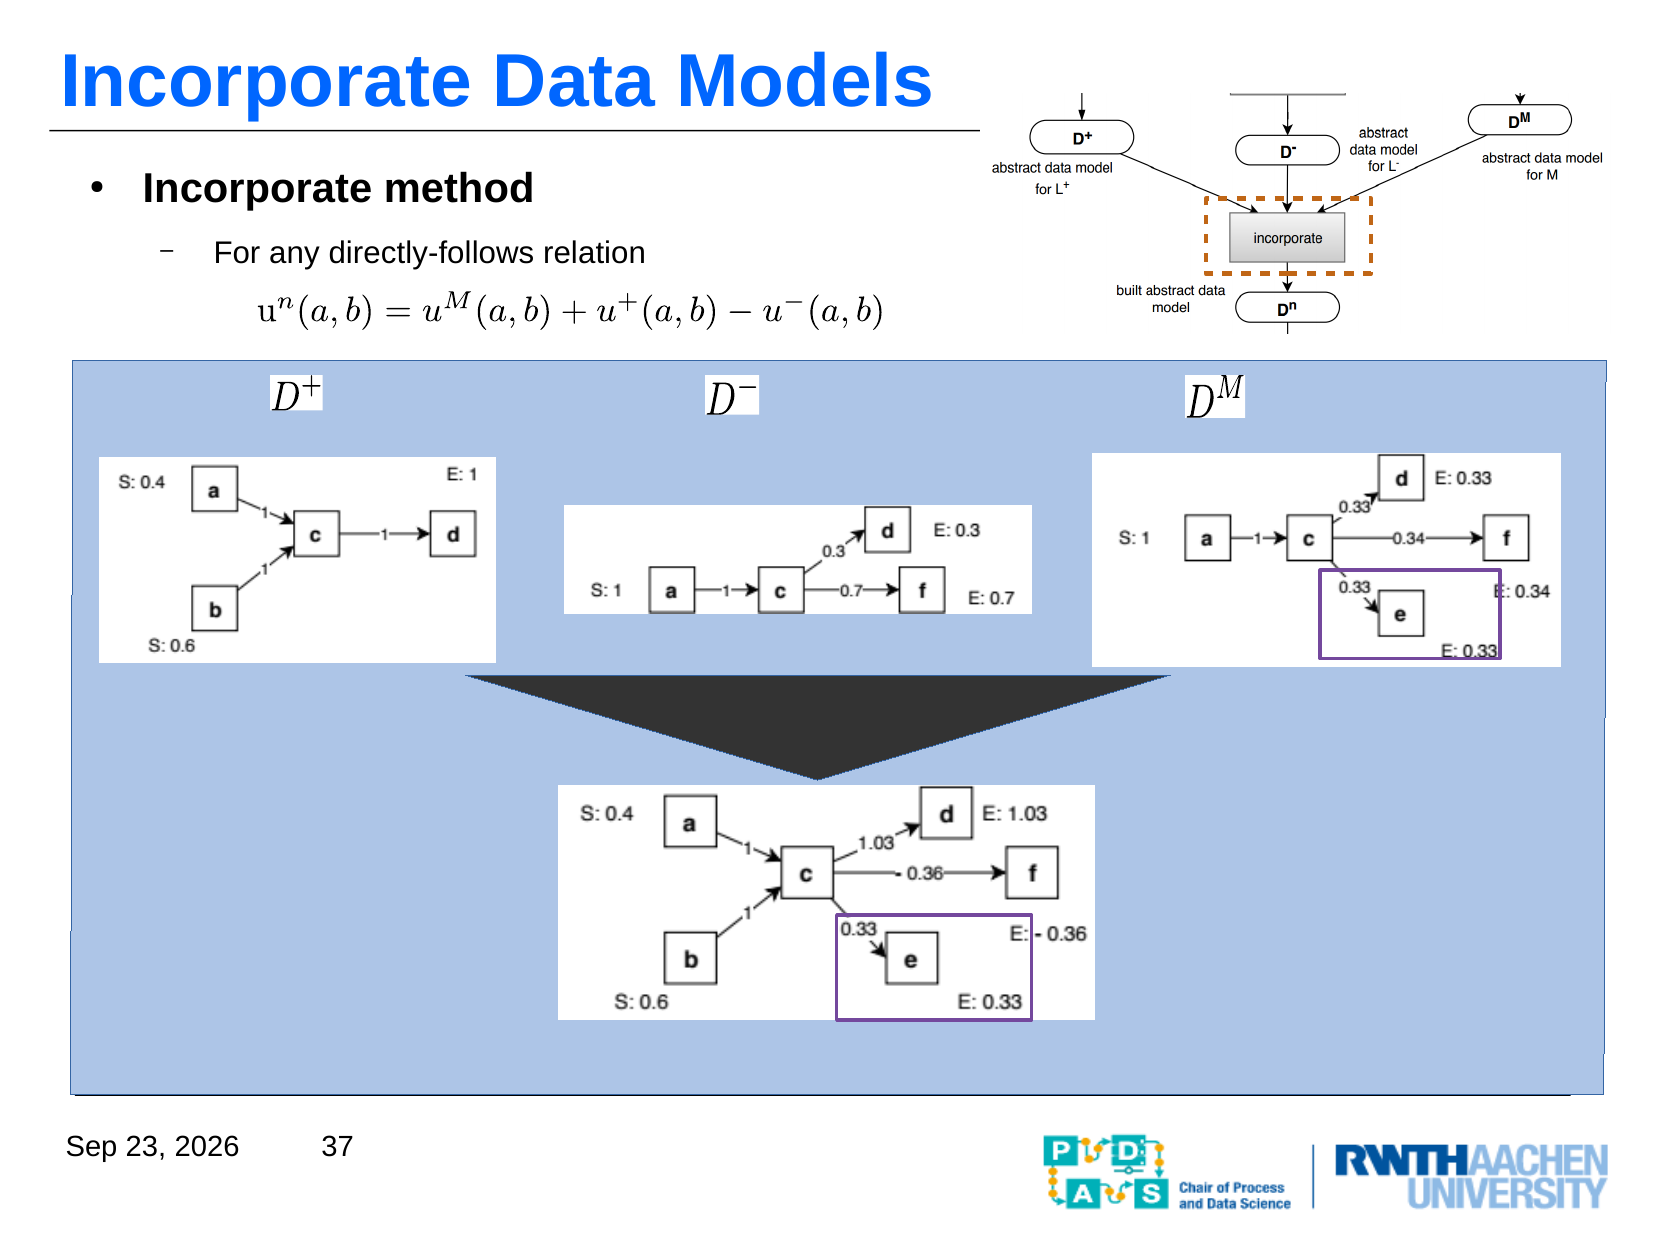

# Incorporate Data Models
Incorporate method
For any directly-follows relation